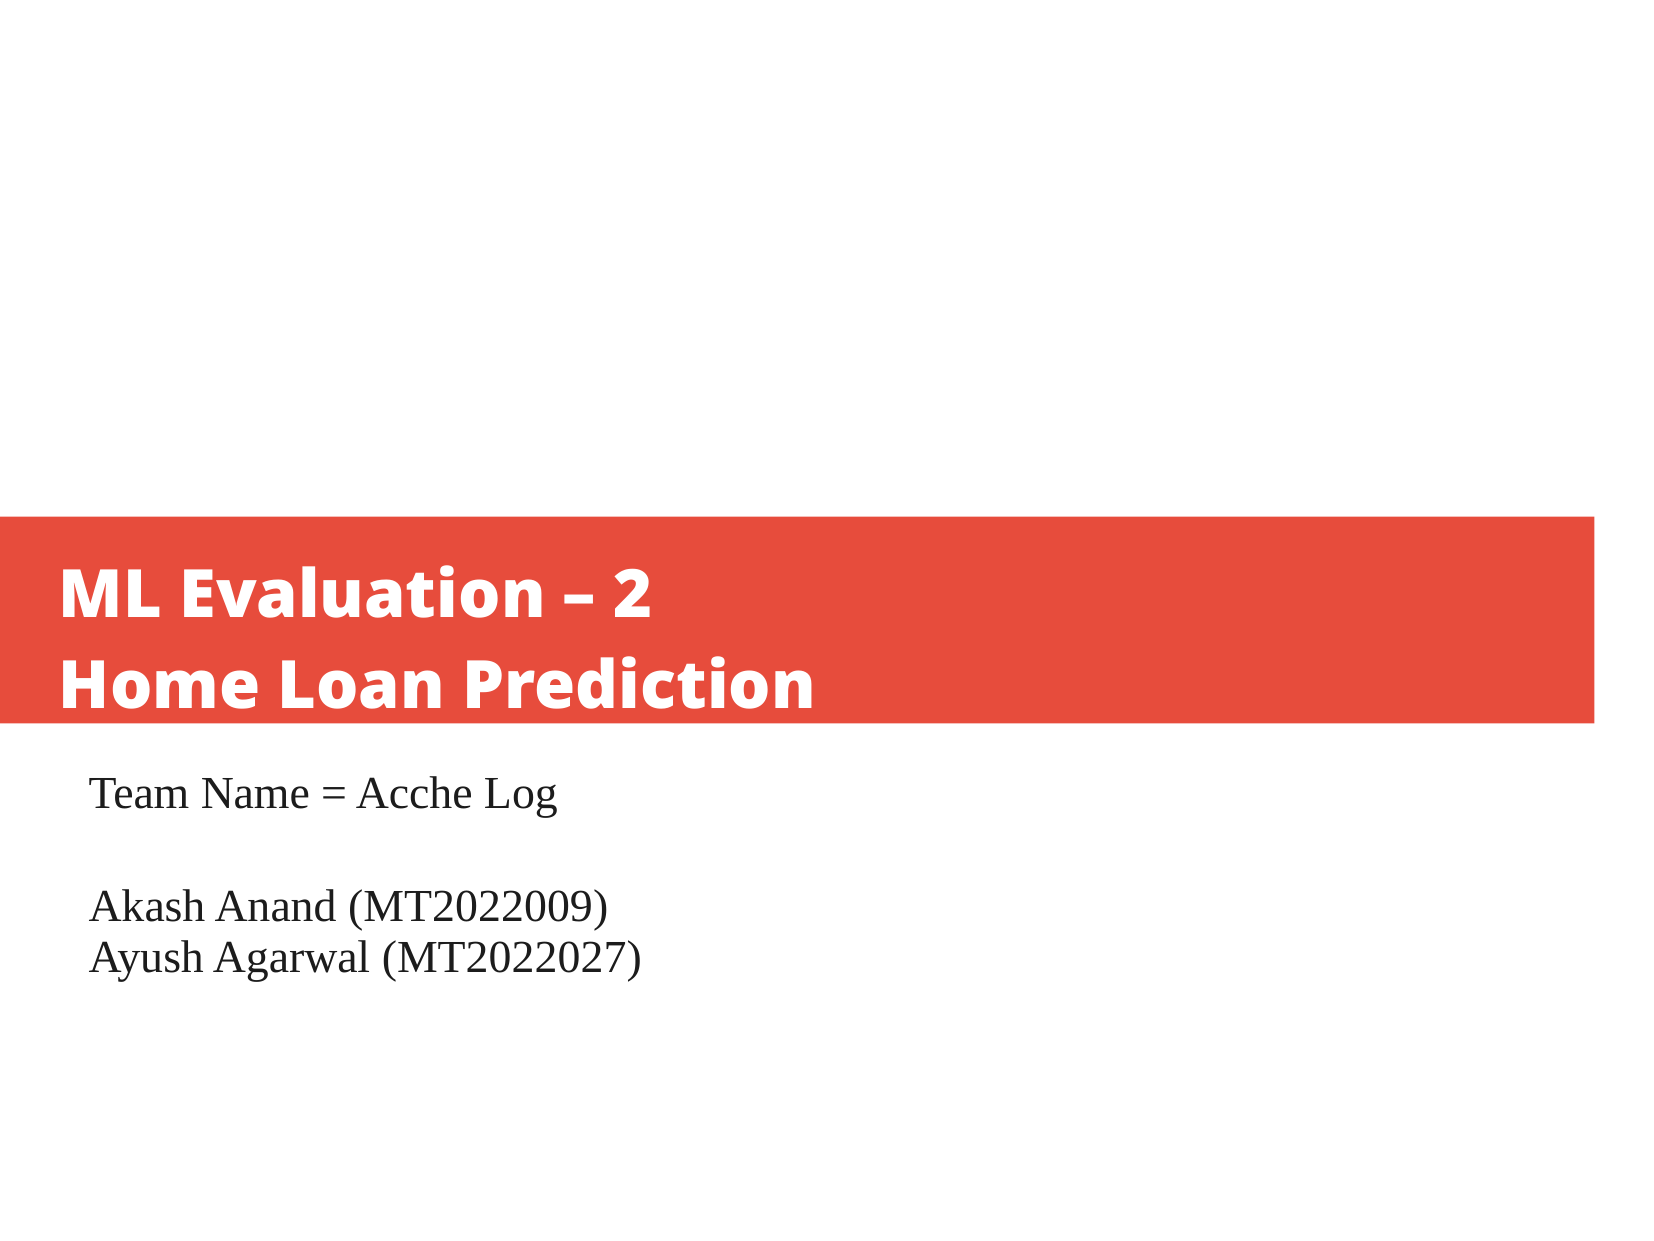

# ML Evaluation – 2 Home Loan Prediction
Team Name = Acche Log
Akash Anand (MT2022009)
Ayush Agarwal (MT2022027)